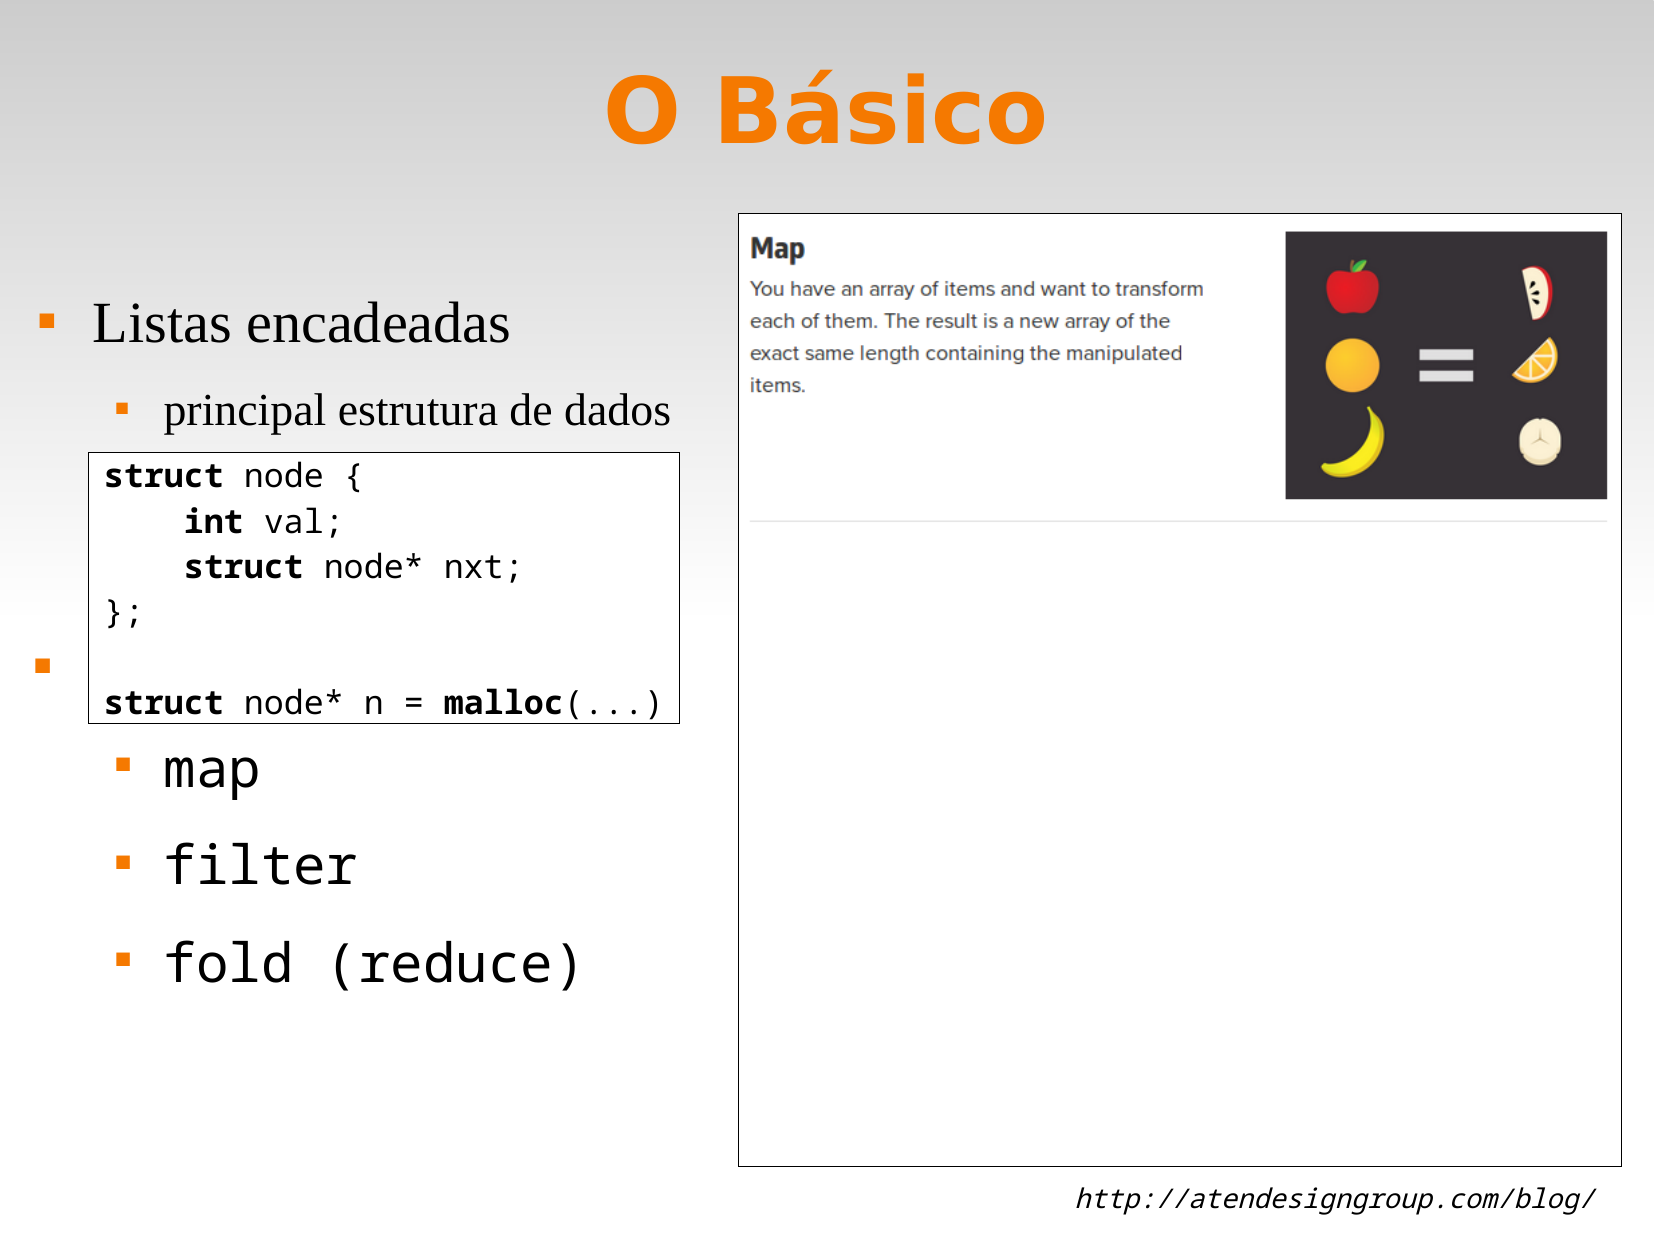

# O Básico
Listas encadeadas
principal estrutura de dados
Funções de Alta Ordem
map
filter
fold (reduce)
struct node {
 int val;
 struct node* nxt;
};
struct node* n = malloc(...)
http://atendesigngroup.com/blog/